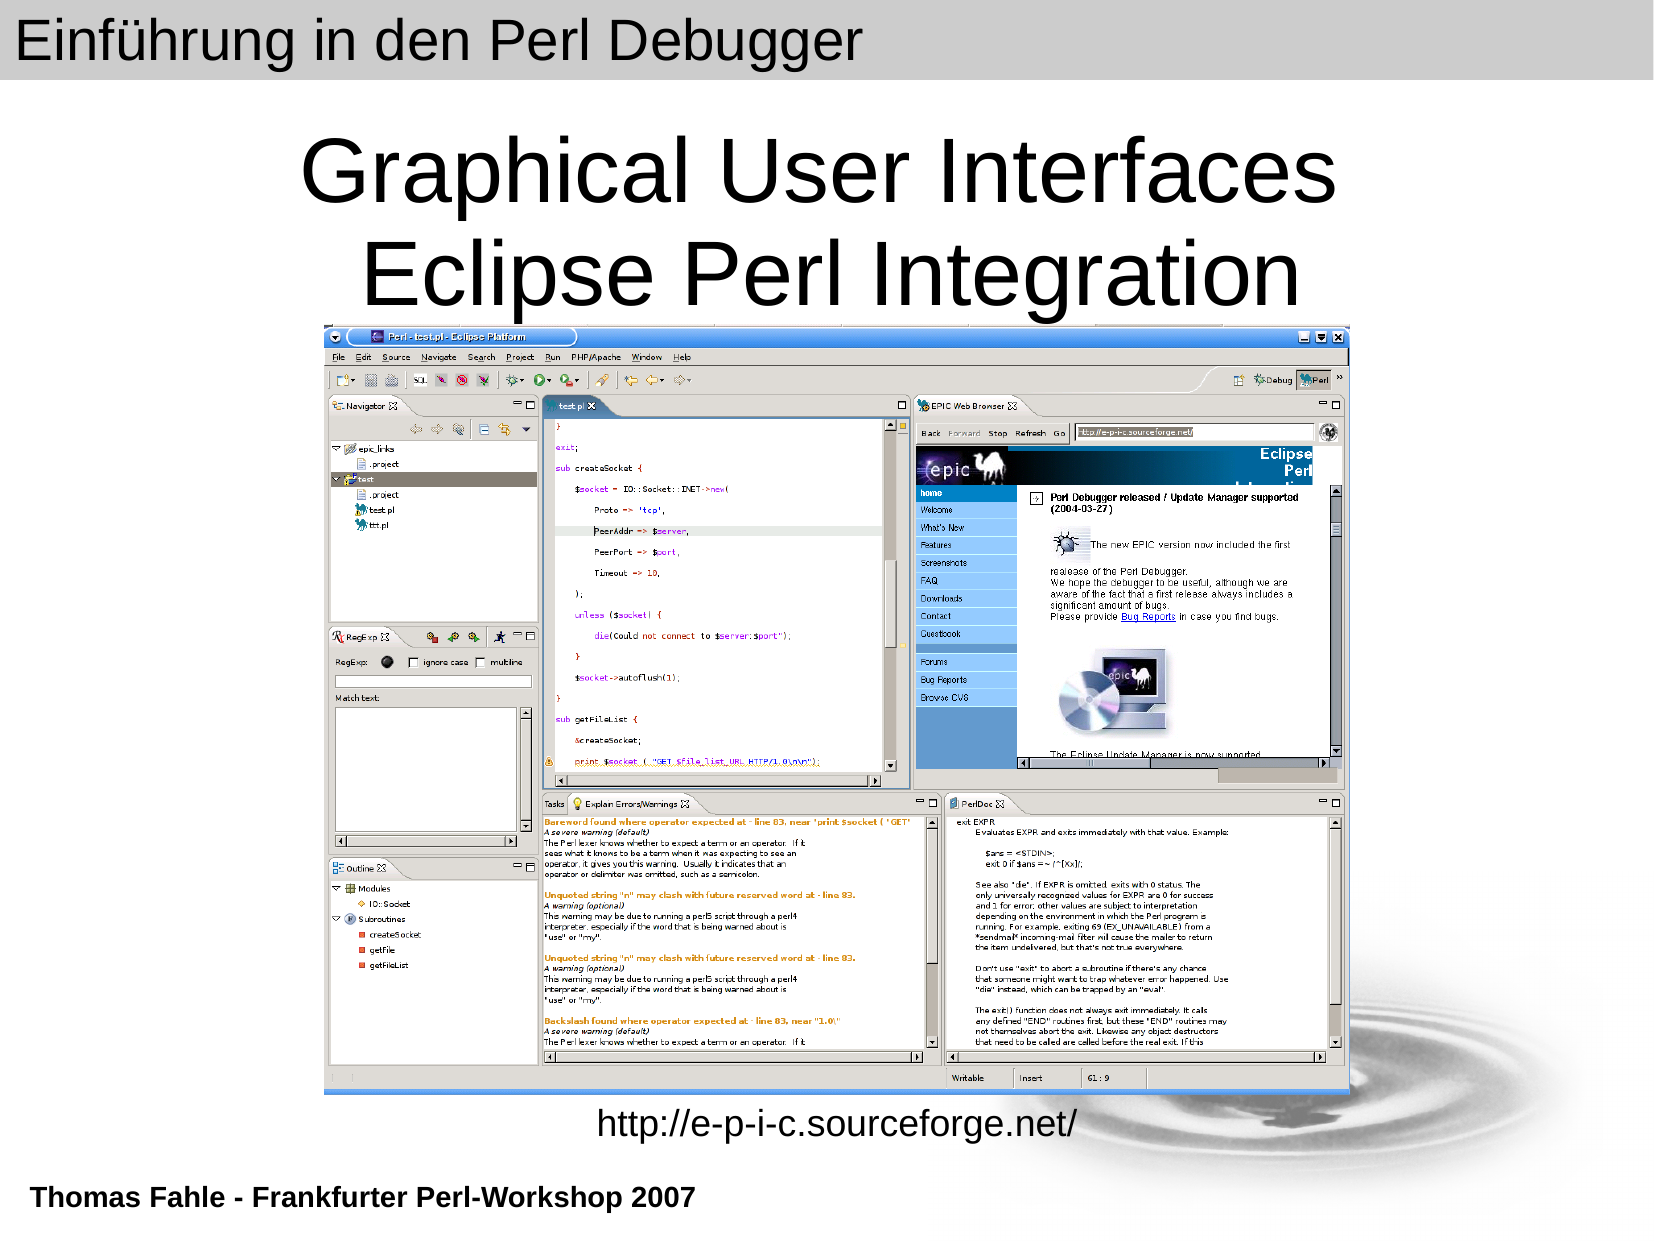

# Graphical User Interfaces Eclipse Perl Integration
http://e-p-i-c.sourceforge.net/